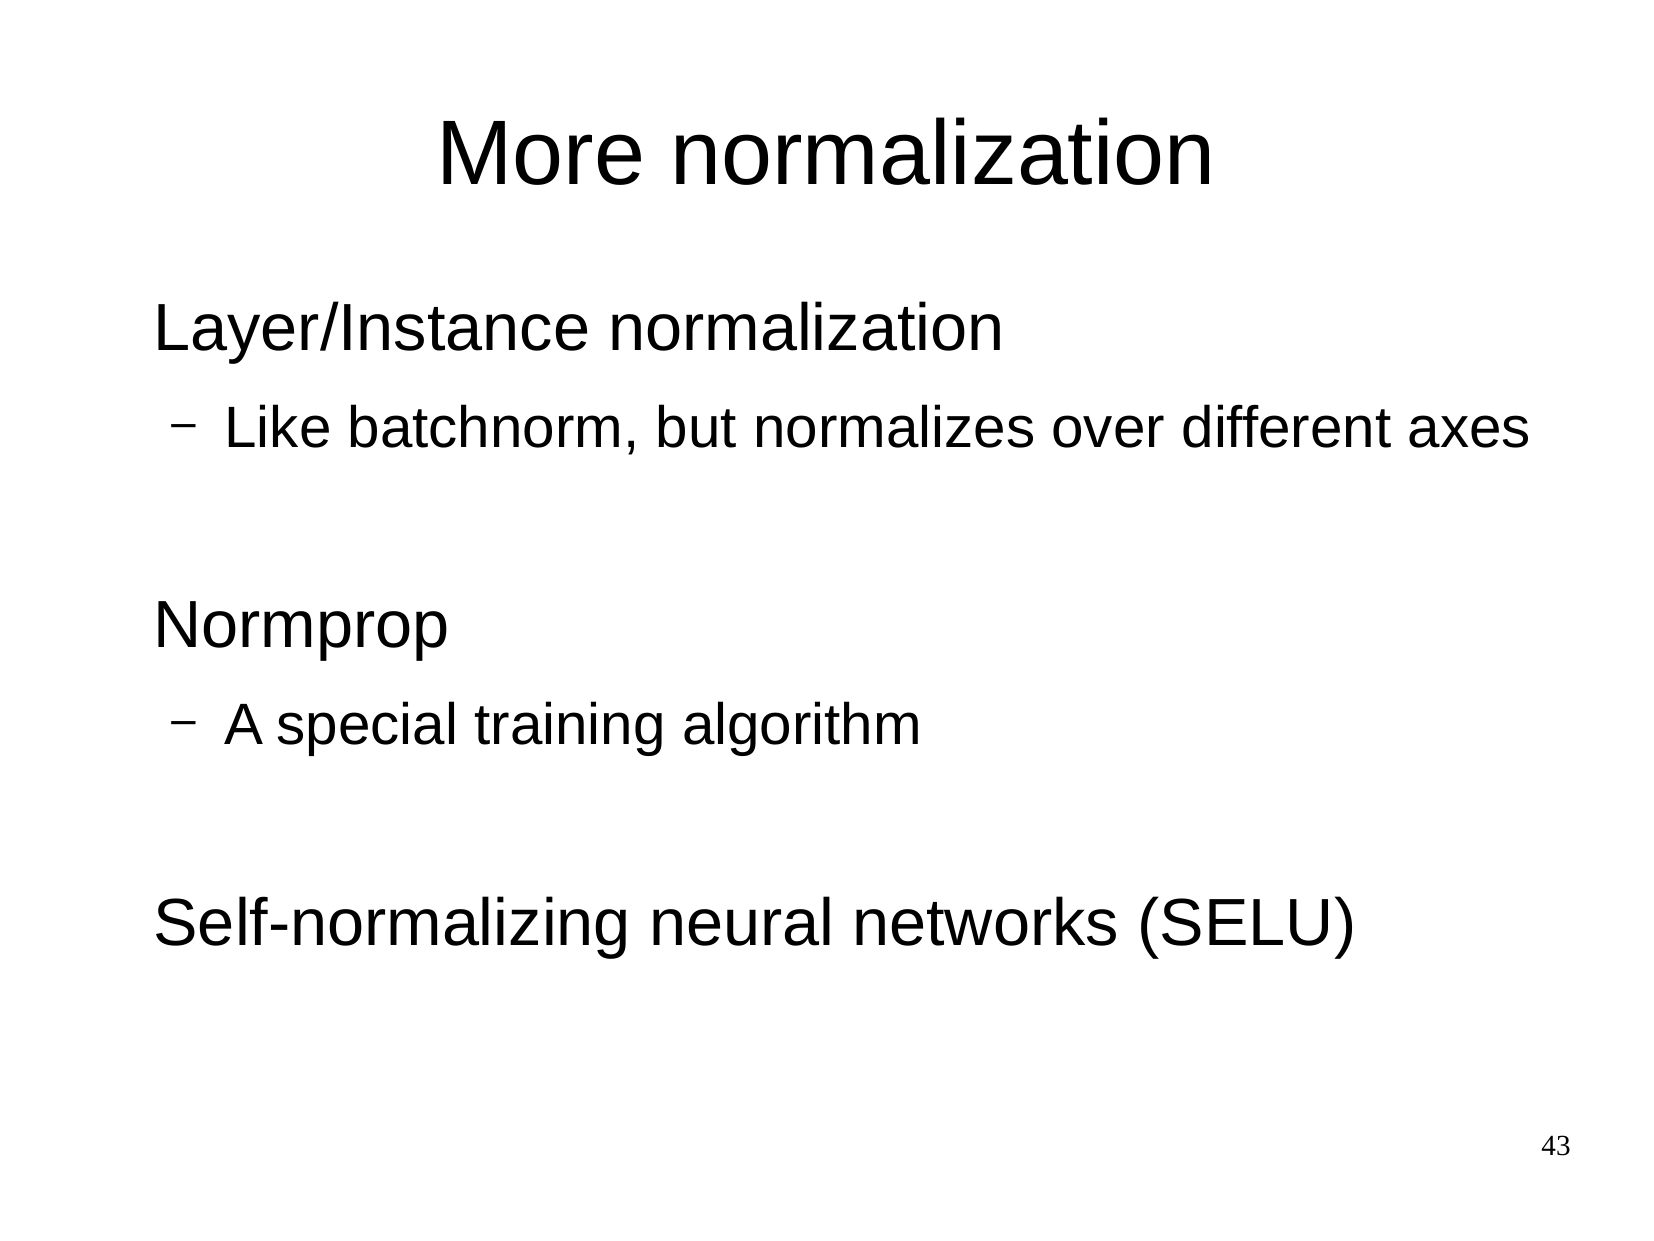

# More normalization
Layer/Instance normalization
Like batchnorm, but normalizes over different axes
Normprop
A special training algorithm
Self-normalizing neural networks (SELU)
43